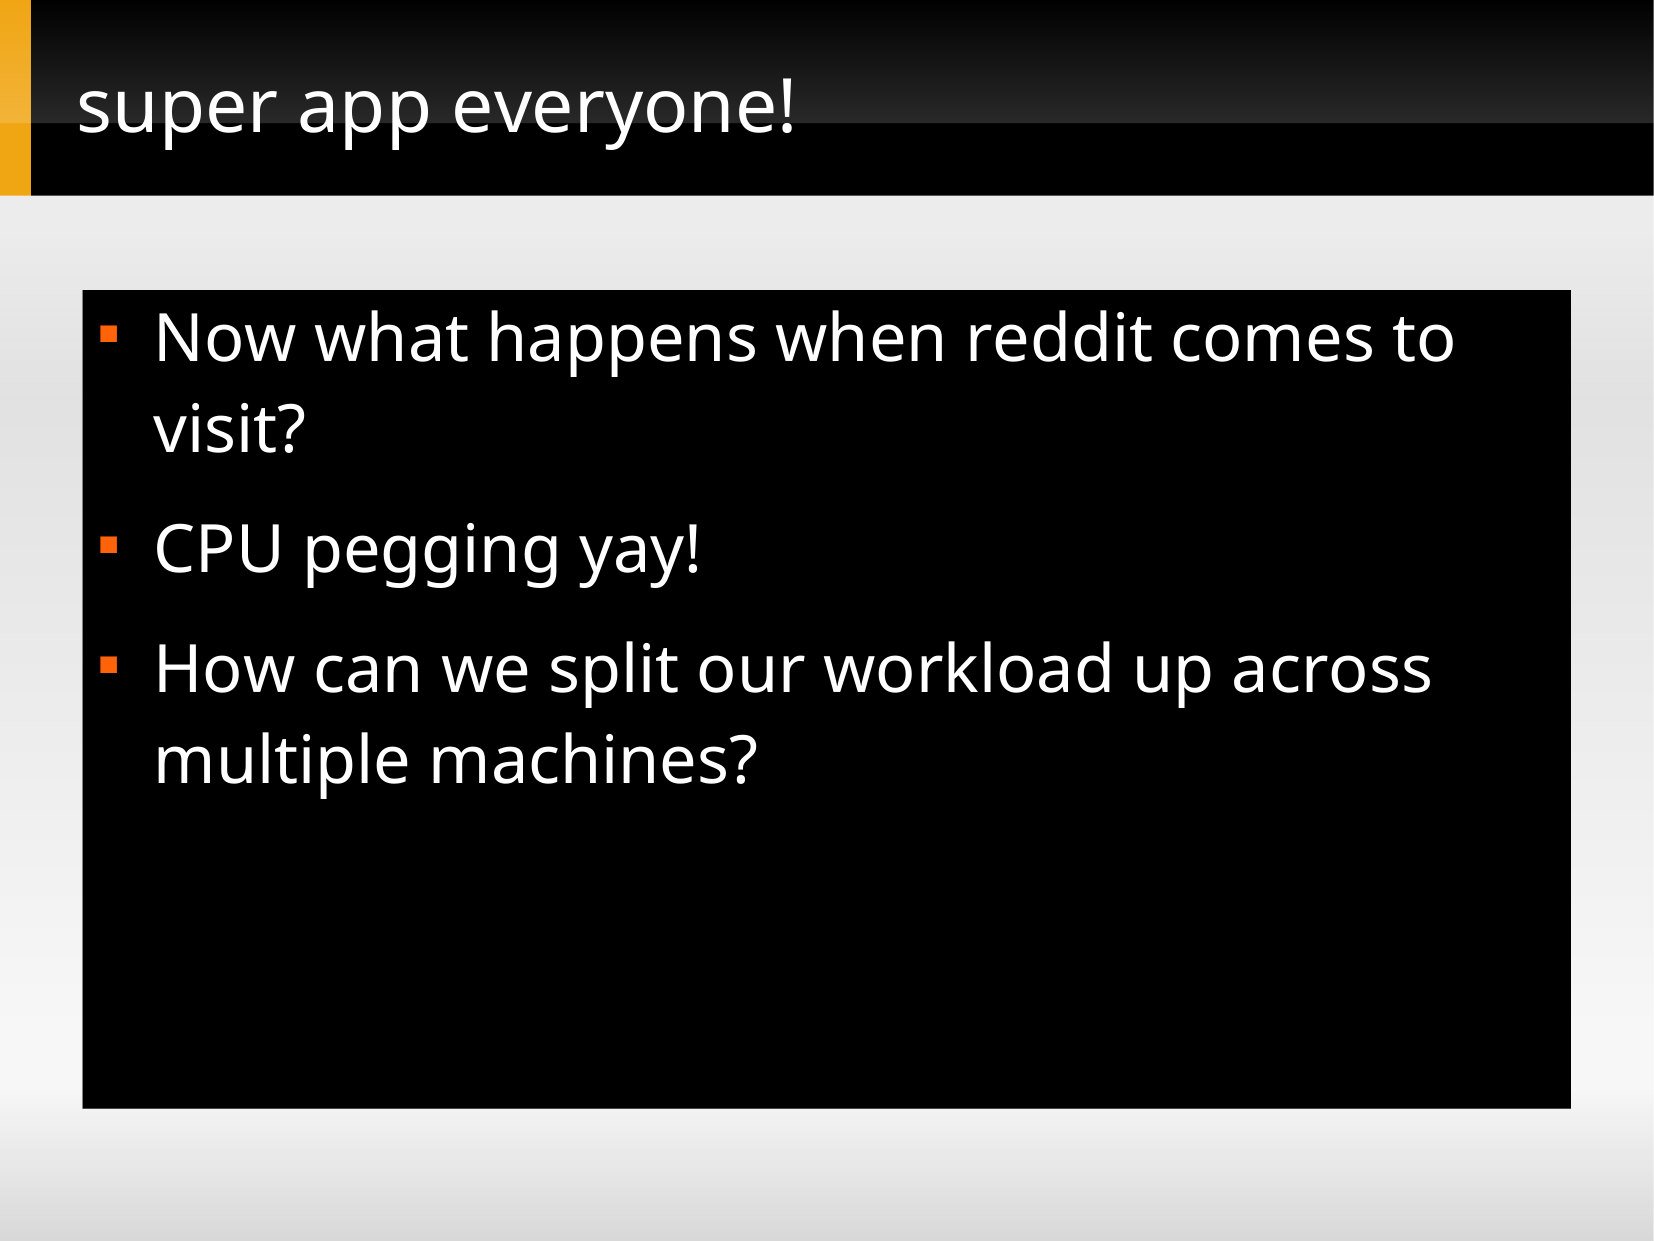

# super app everyone!
Now what happens when reddit comes to visit?
CPU pegging yay!
How can we split our workload up across multiple machines?